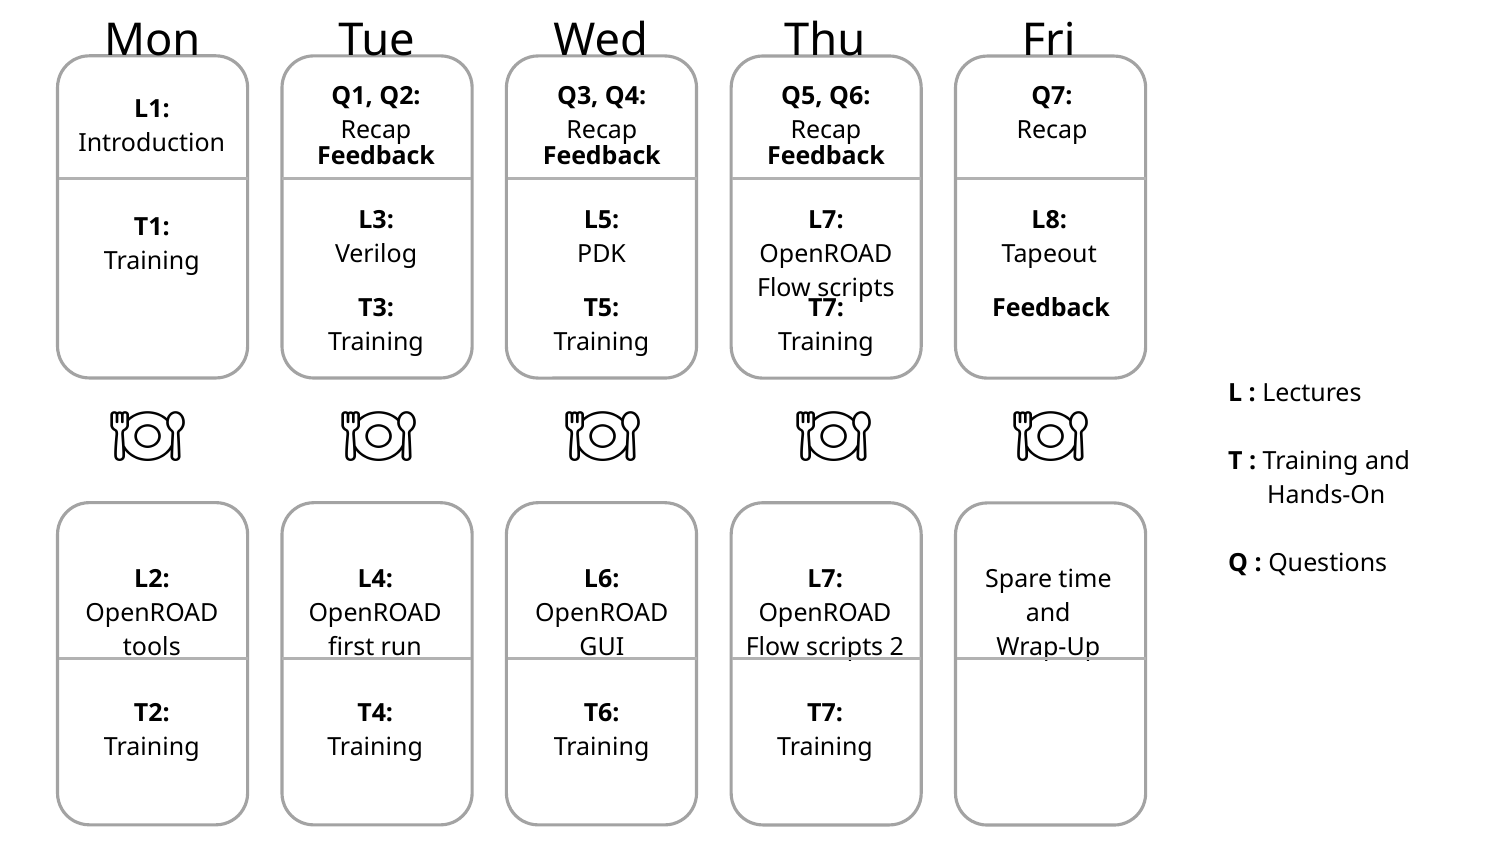

Mon
Tue
Wed
Thu
Fri
Q1, Q2:
Recap
Q3, Q4:
Recap
Q5, Q6:
Recap
Q7:
Recap
L1:
Introduction
Feedback
Feedback
Feedback
L3:
Verilog
L5:
PDK
L7:
OpenROAD
Flow scripts
L8:
Tapeout
T1:
Training
T3:
Training
T5:
Training
T7:
Training
Feedback
L : Lectures
T : Training and
 Hands-On
Q : Questions
L2:
OpenROAD
tools
L4:
OpenROAD
first run
L6:
OpenROAD
GUI
L7:
OpenROAD
Flow scripts 2
Spare time
and
Wrap-Up
T2:
Training
T4:
Training
T6:
Training
T7:
Training